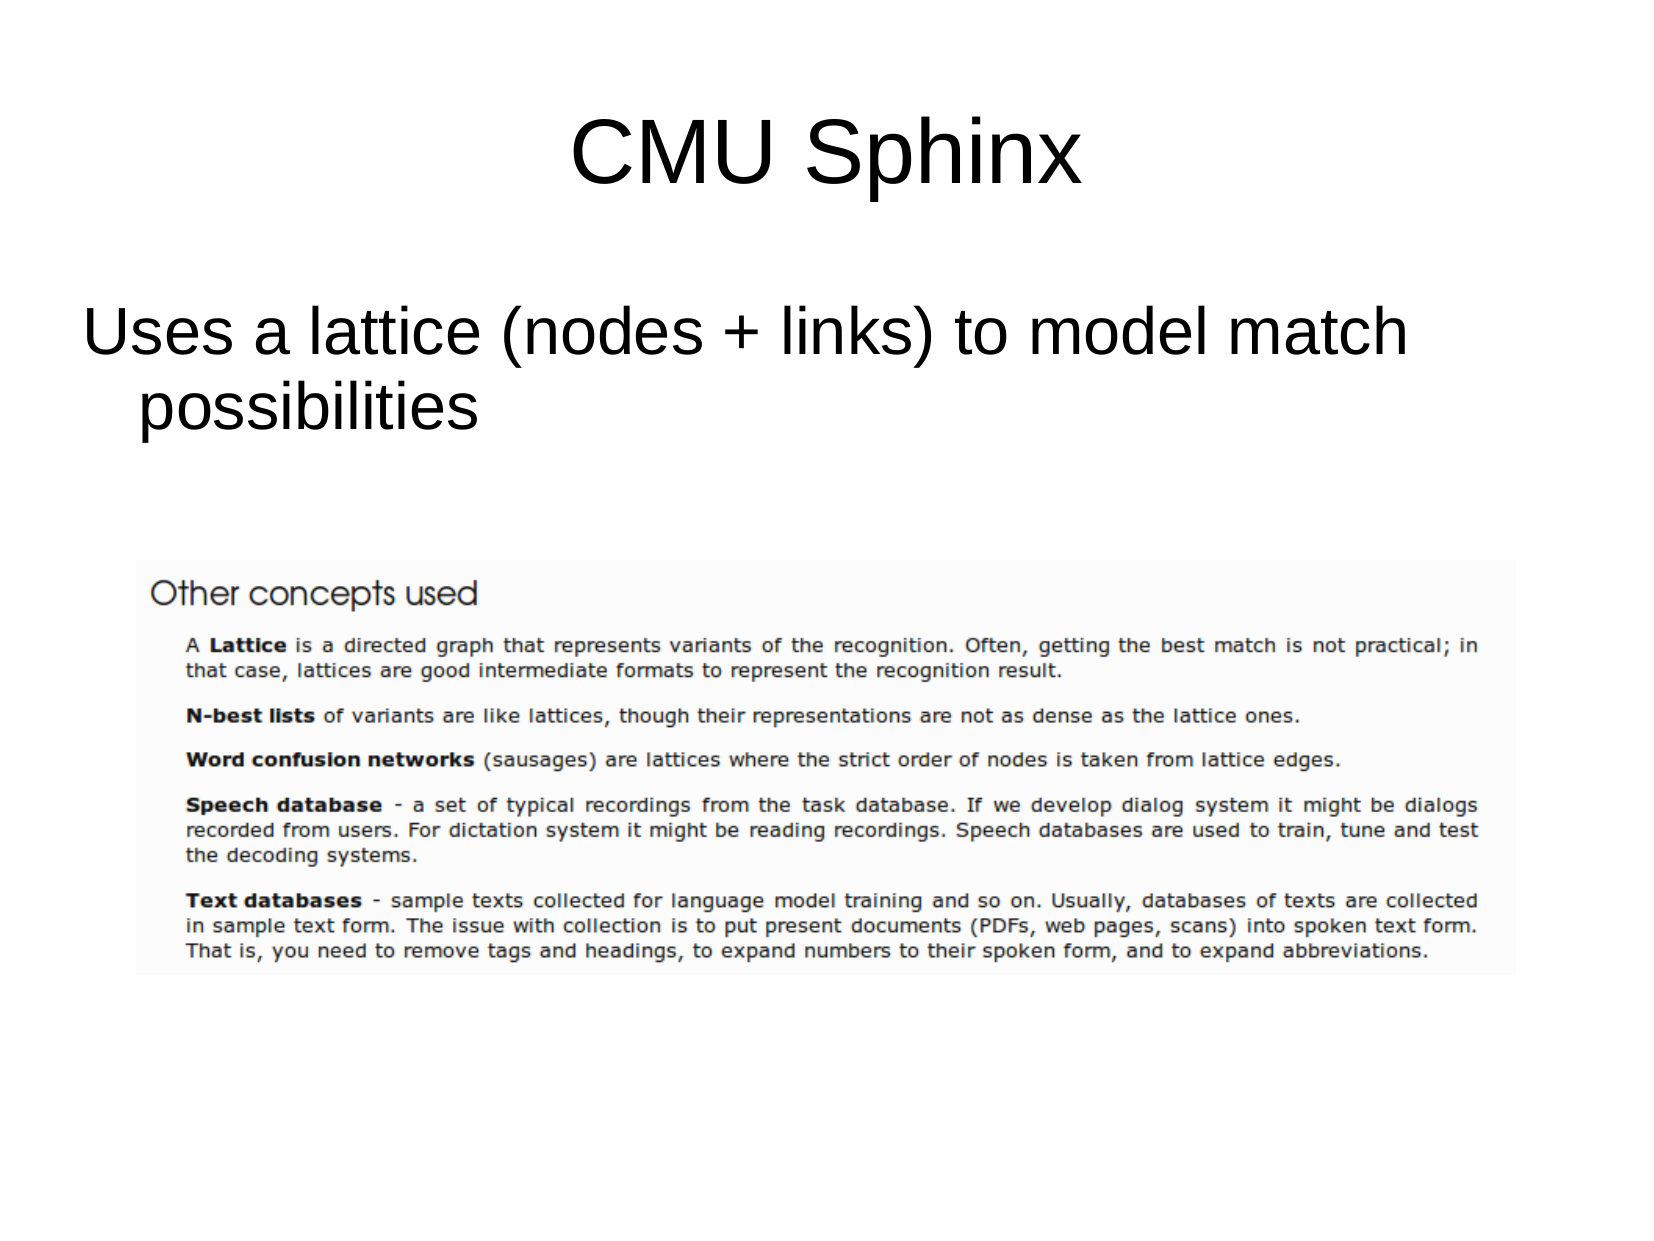

# CMU Sphinx
Uses a lattice (nodes + links) to model match possibilities